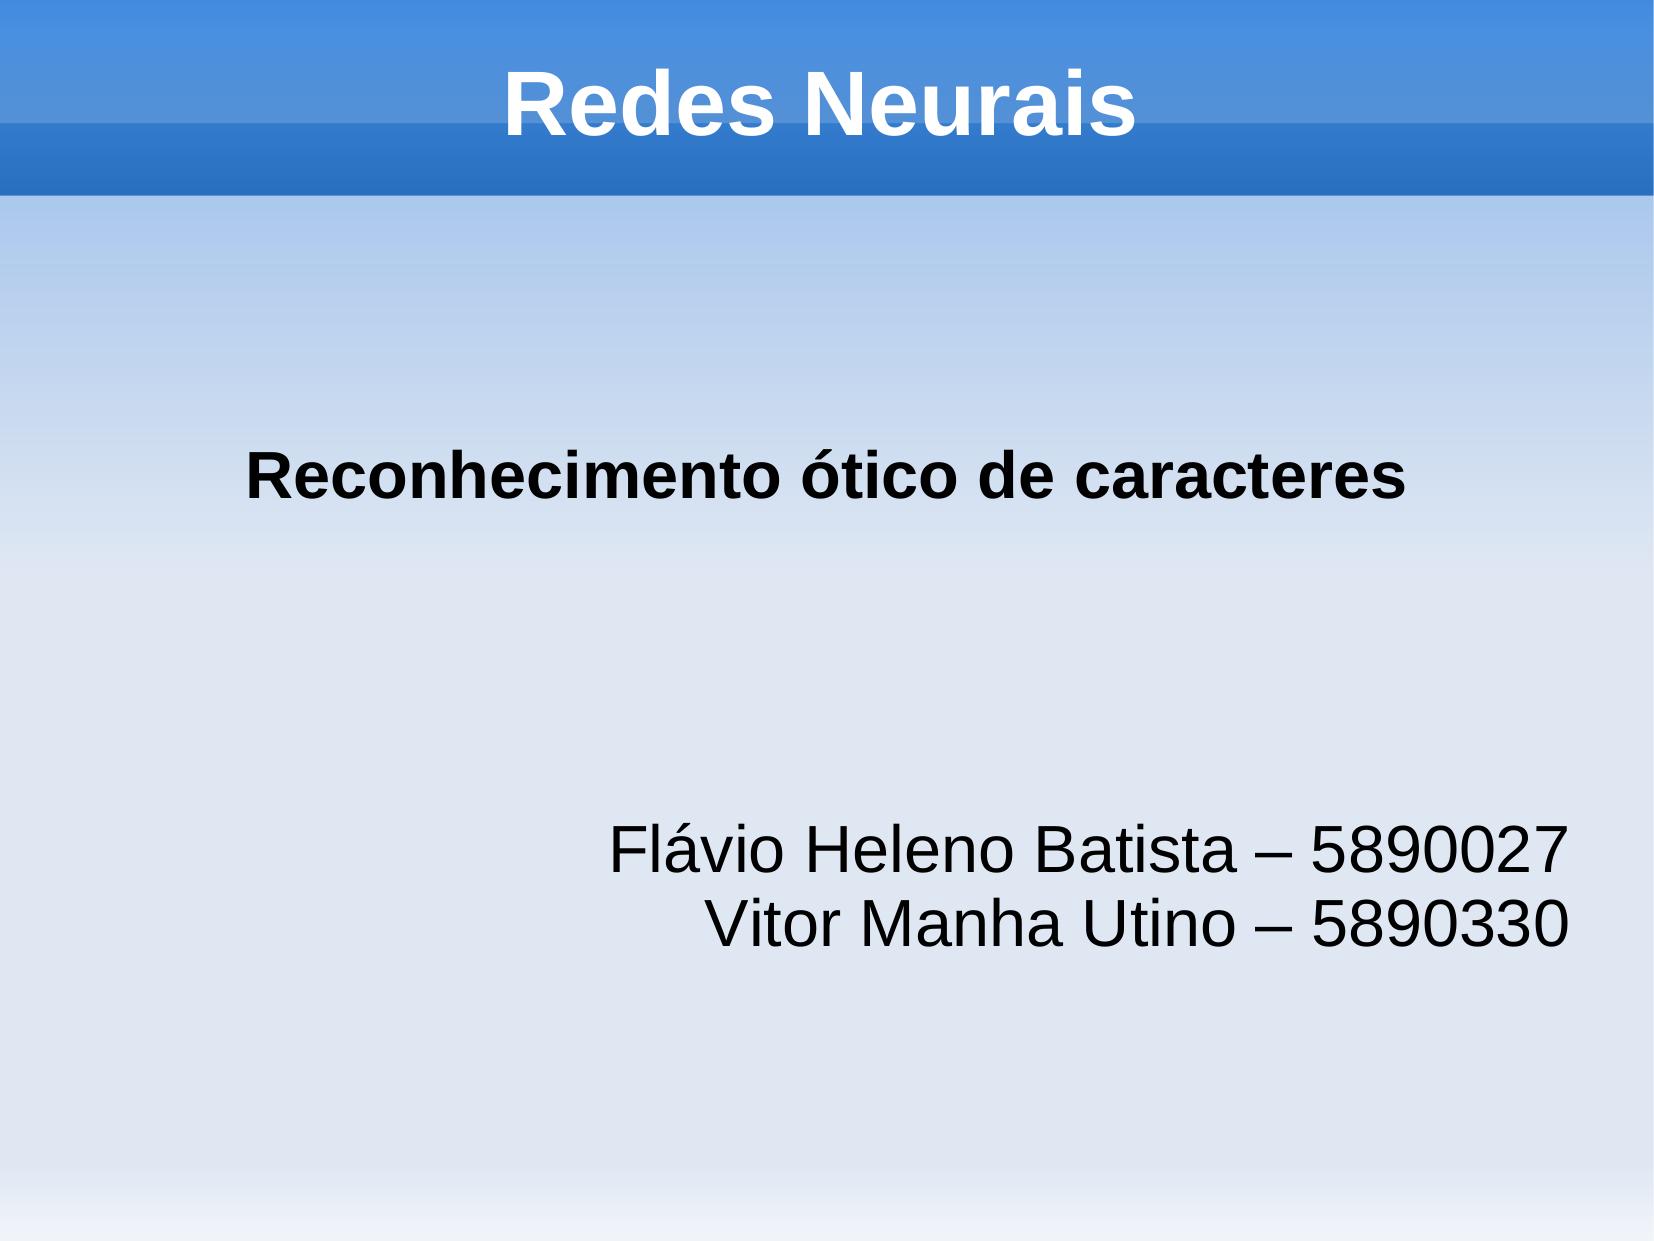

# Redes Neurais
Reconhecimento ótico de caracteres
Flávio Heleno Batista – 5890027
Vitor Manha Utino – 5890330